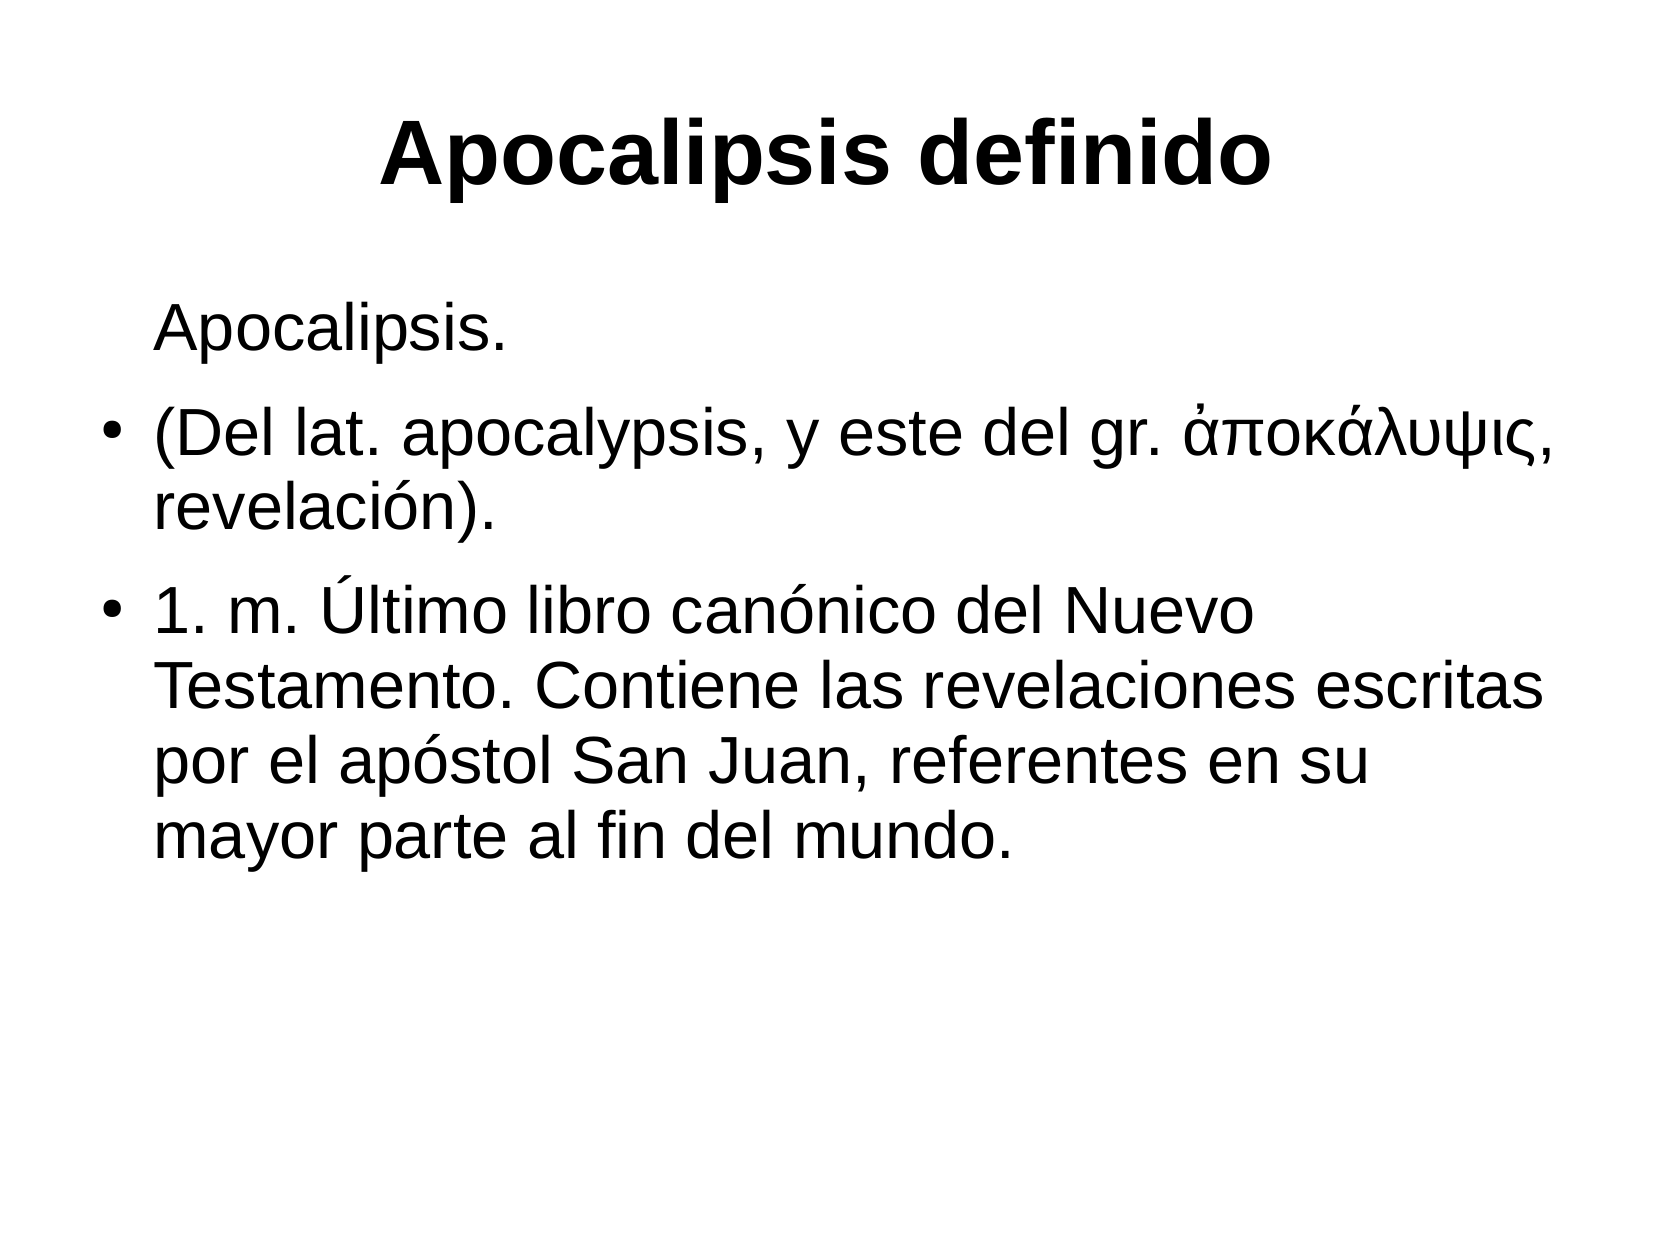

# Apocalipsis definido
Apocalipsis.
(Del lat. apocalypsis, y este del gr. ἀποκάλυψις, revelación).
1. m. Último libro canónico del Nuevo Testamento. Contiene las revelaciones escritas por el apóstol San Juan, referentes en su mayor parte al fin del mundo.